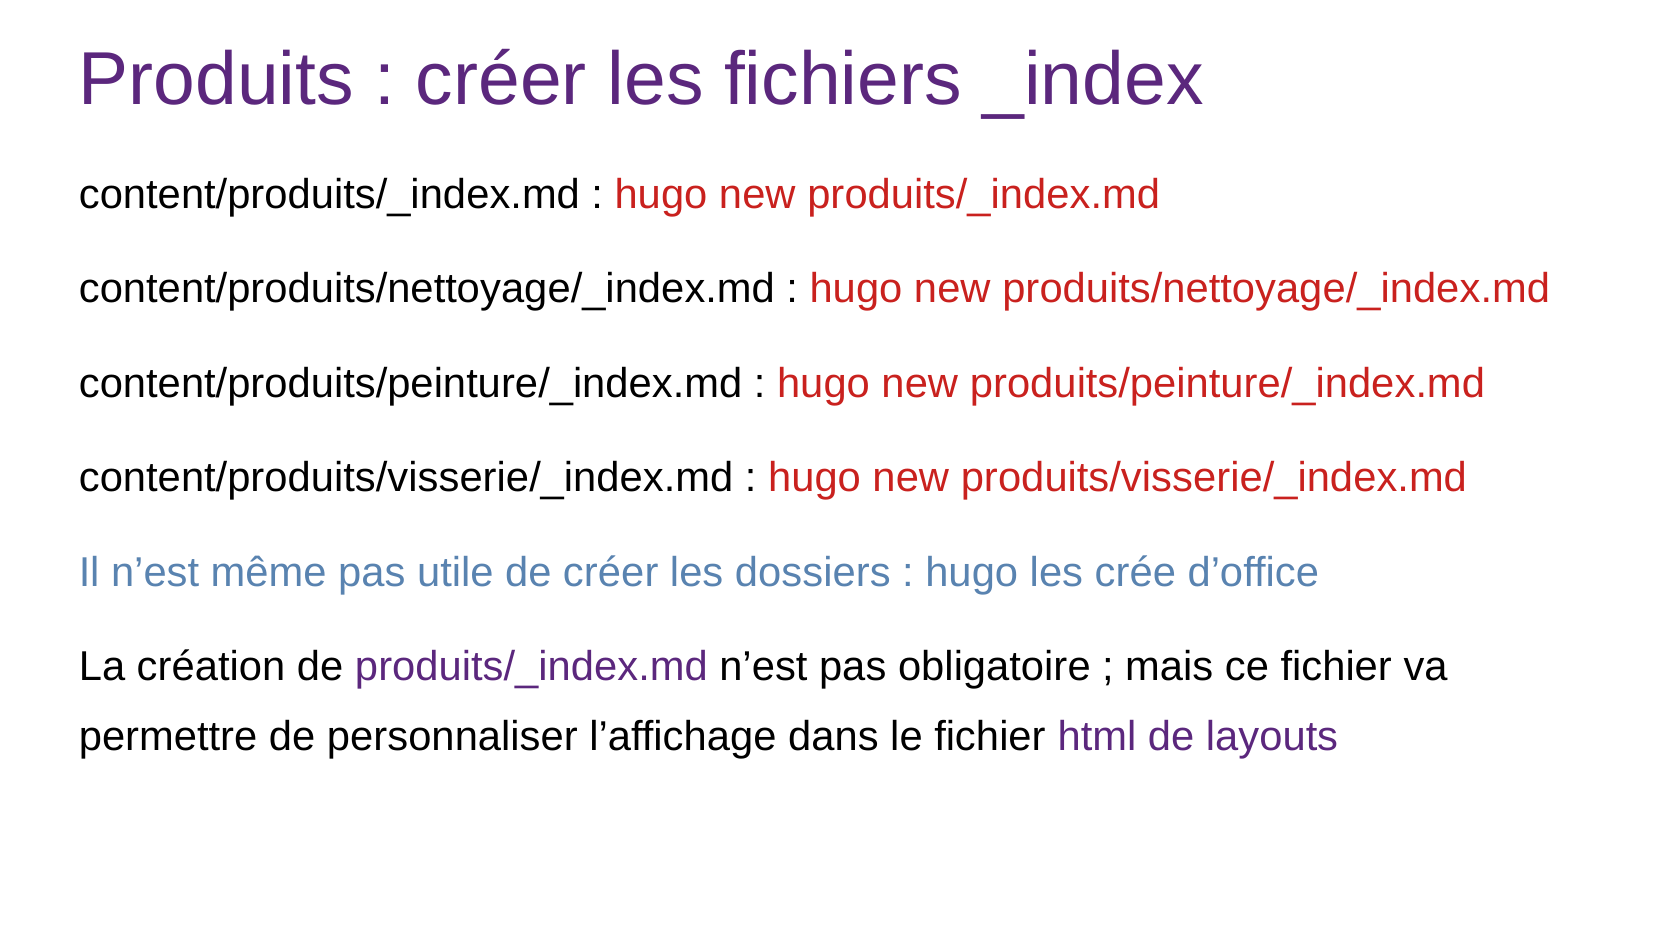

# Produits : créer les fichiers _index
content/produits/_index.md : hugo new produits/_index.md
content/produits/nettoyage/_index.md : hugo new produits/nettoyage/_index.md
content/produits/peinture/_index.md : hugo new produits/peinture/_index.md
content/produits/visserie/_index.md : hugo new produits/visserie/_index.md
Il n’est même pas utile de créer les dossiers : hugo les crée d’office
La création de produits/_index.md n’est pas obligatoire ; mais ce fichier va permettre de personnaliser l’affichage dans le fichier html de layouts